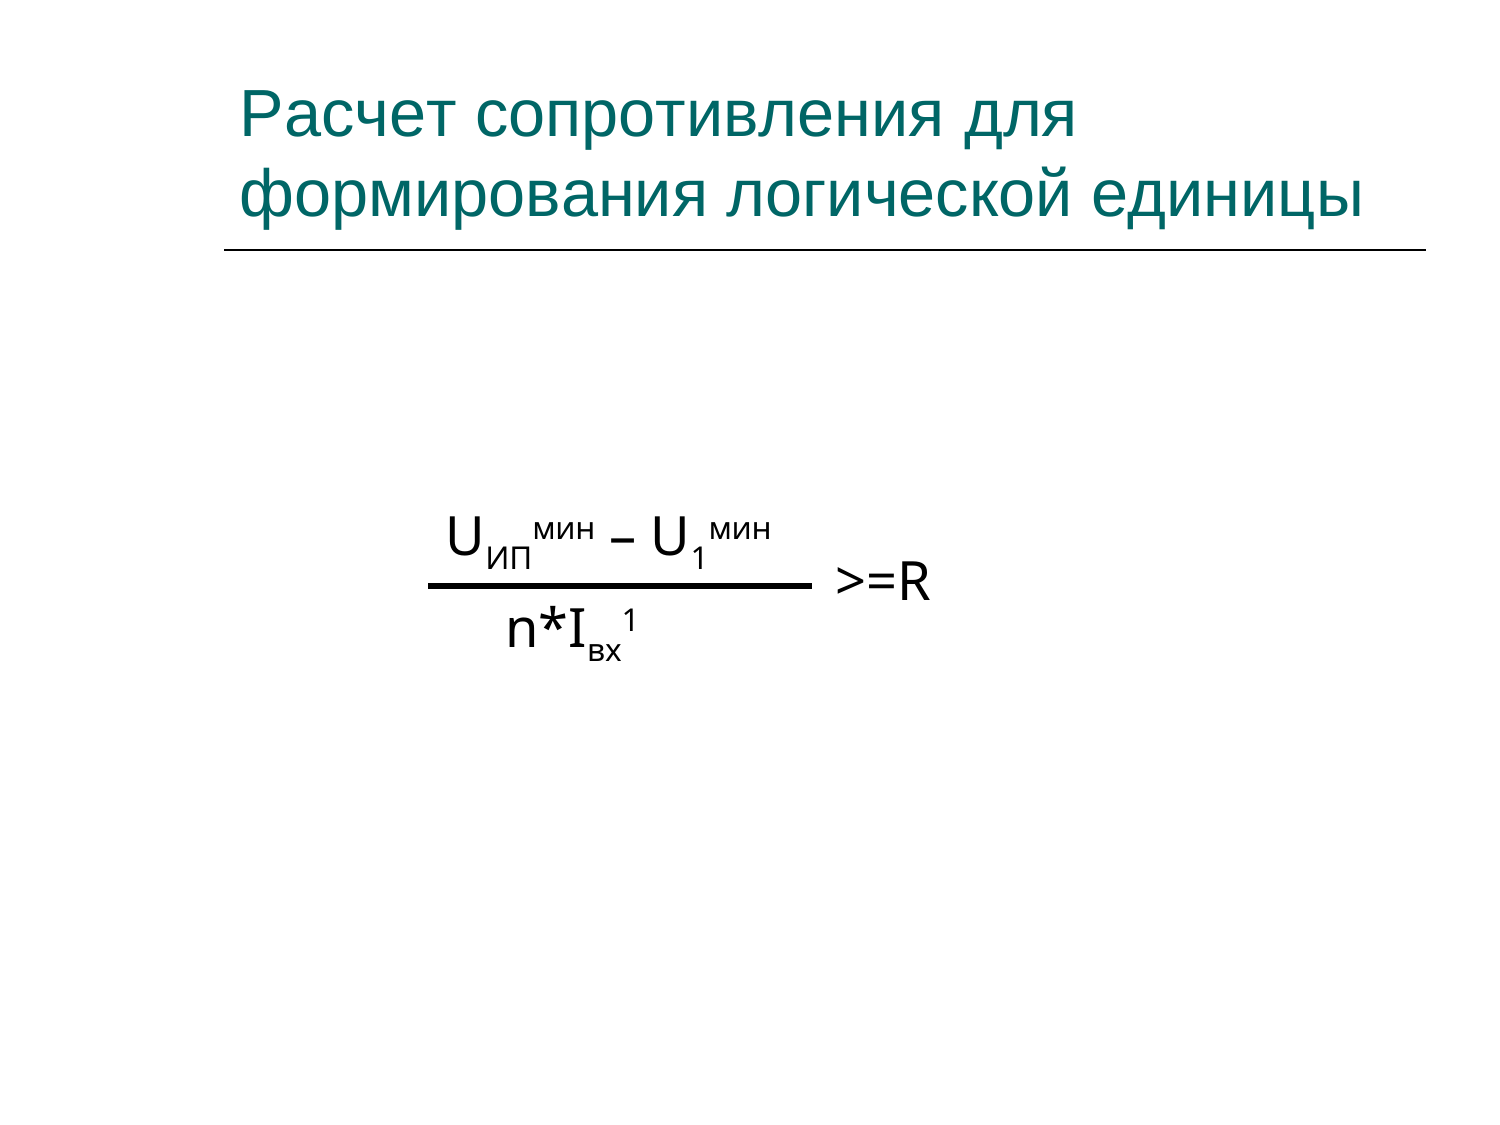

# Расчет сопротивления для формирования логической единицы
UИПмин – U1мин
>=R
n*Iвх1